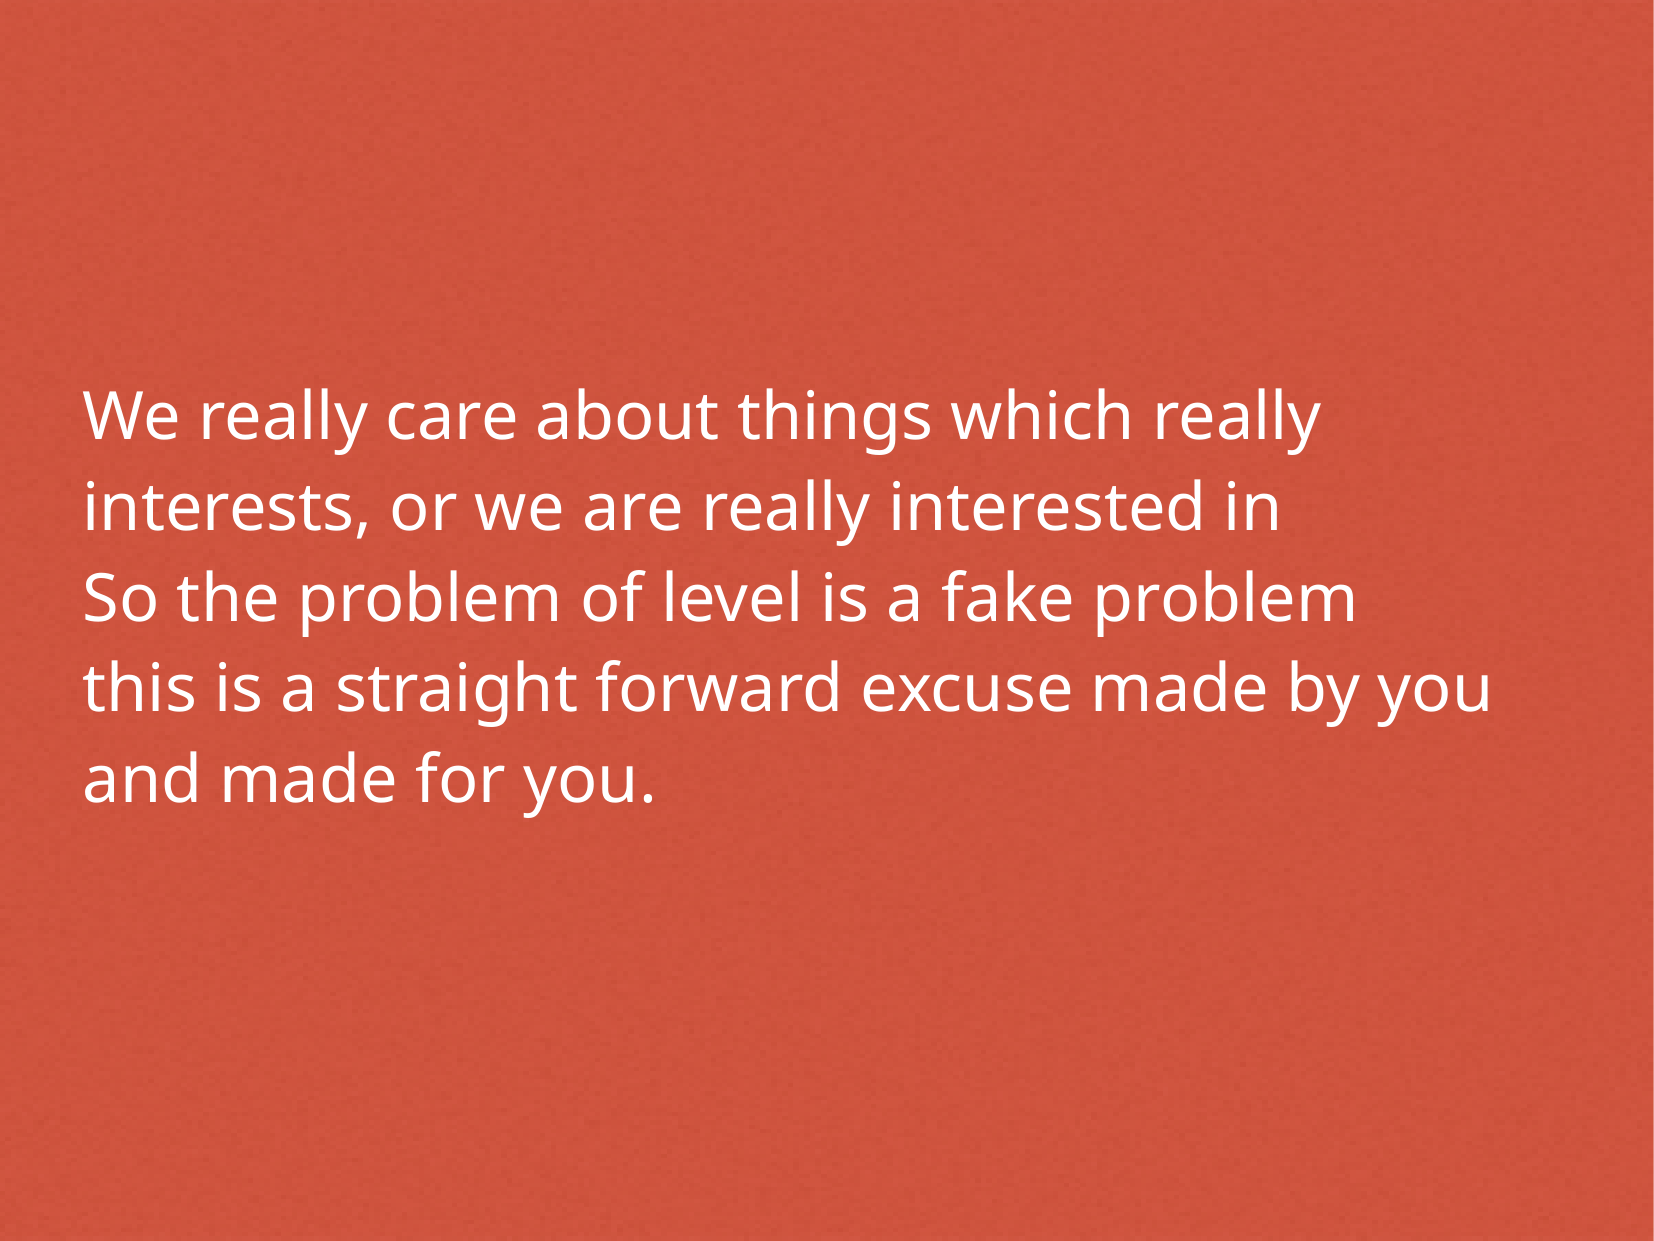

# We really care about things which really interests, or we are really interested in
So the problem of level is a fake problem
this is a straight forward excuse made by you and made for you.